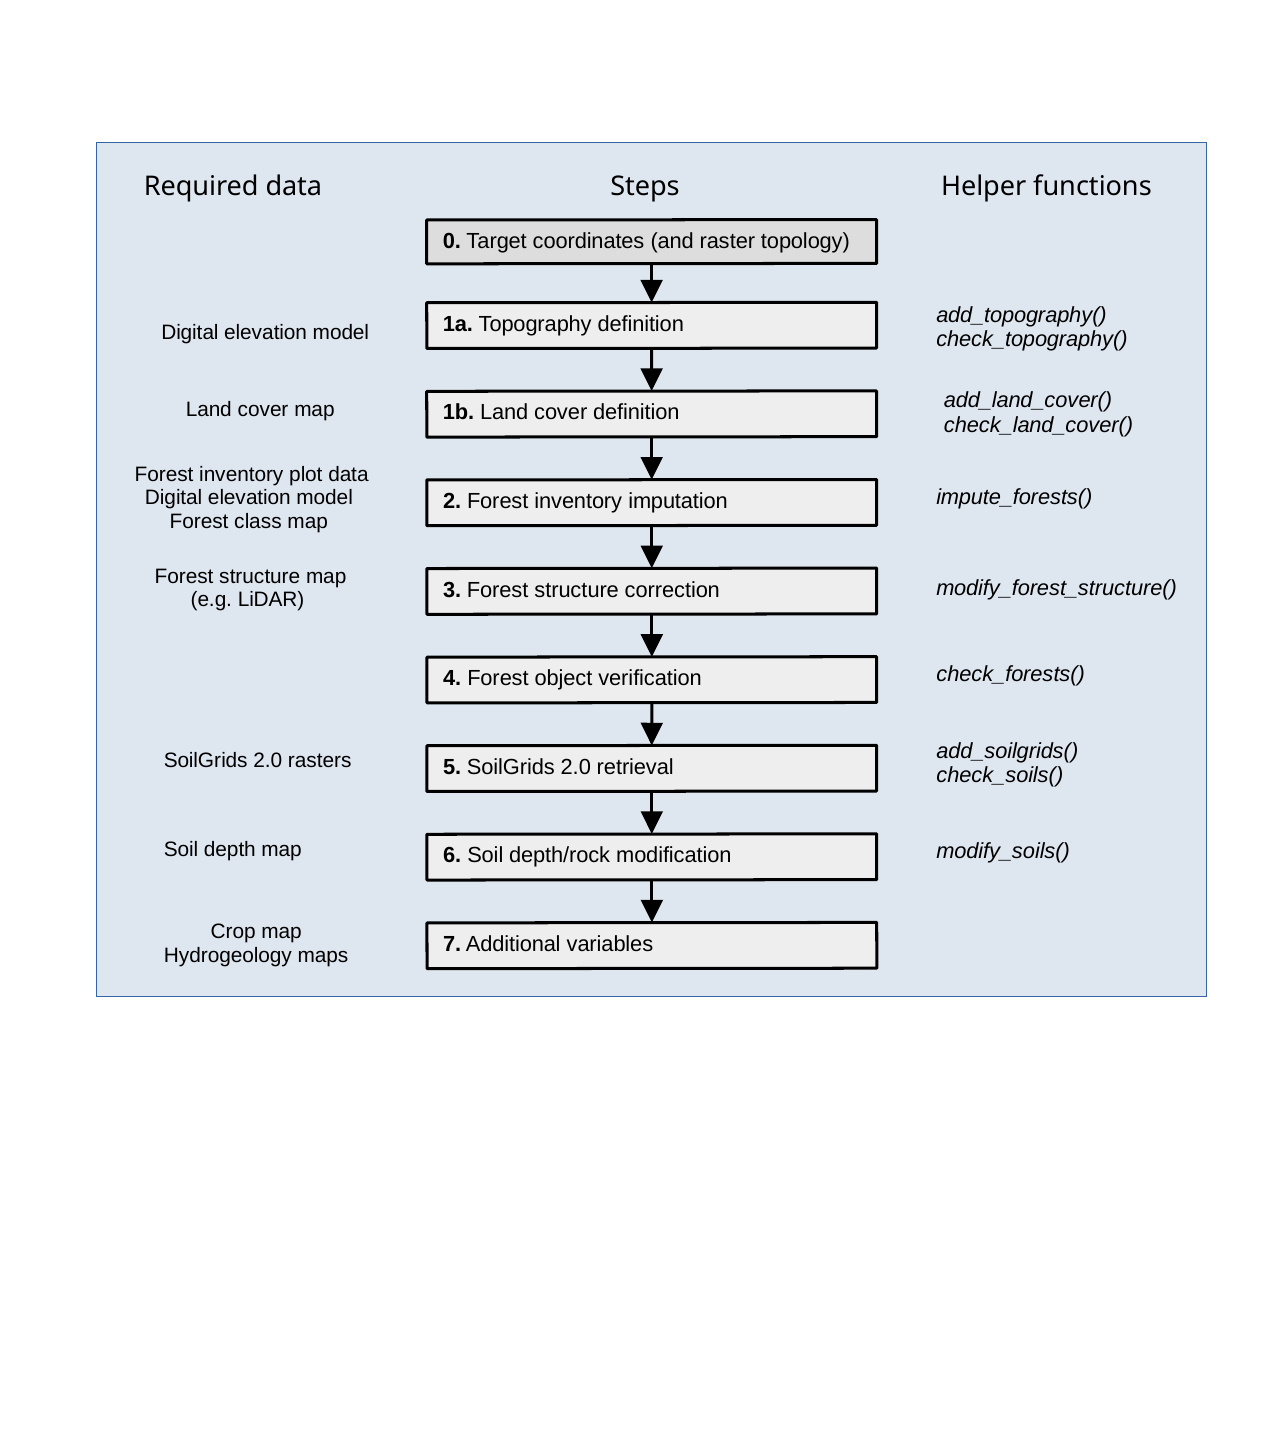

Required data
Steps
Helper functions
0. Target coordinates (and raster topology)
add_topography()
check_topography()
1a. Topography definition
 Digital elevation model
add_land_cover()
check_land_cover()
 Land cover map
1b. Land cover definition
 Forest inventory plot data
Digital elevation model
Forest class map
impute_forests()
2. Forest inventory imputation
 Forest structure map
(e.g. LiDAR)
3. Forest structure correction
modify_forest_structure()
check_forests()
4. Forest object verification
add_soilgrids()
check_soils()
SoilGrids 2.0 rasters
5. SoilGrids 2.0 retrieval
Soil depth map
modify_soils()
6. Soil depth/rock modification
Crop map Hydrogeology maps
7. Additional variables